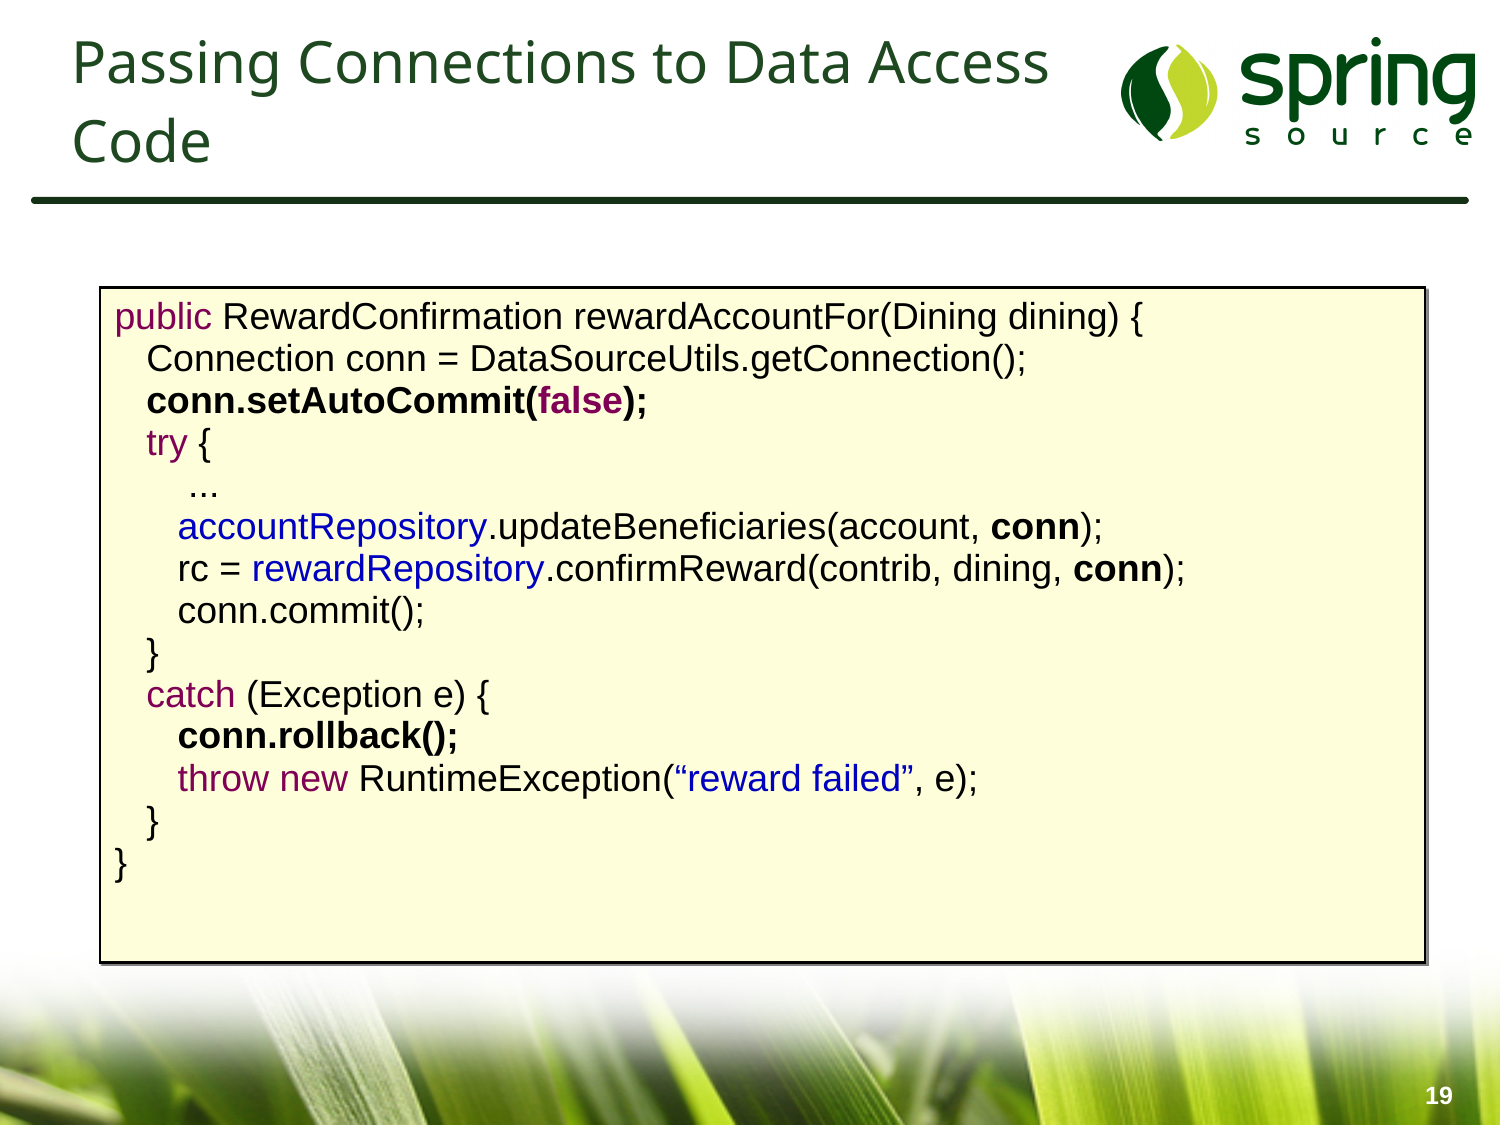

# Passing Connections to Data Access Code
A dangerous attempt to solve the problem:
public RewardConfirmation rewardAccountFor(Dining dining) {
 Connection conn = DataSourceUtils.getConnection();
 conn.setAutoCommit(false);
 try {
 ...
 accountRepository.updateBeneficiaries(account, conn);
 rc = rewardRepository.confirmReward(contrib, dining, conn);
 conn.commit();
 }
 catch (Exception e) {
 conn.rollback();
 throw new RuntimeException(“reward failed”, e);
 }
}